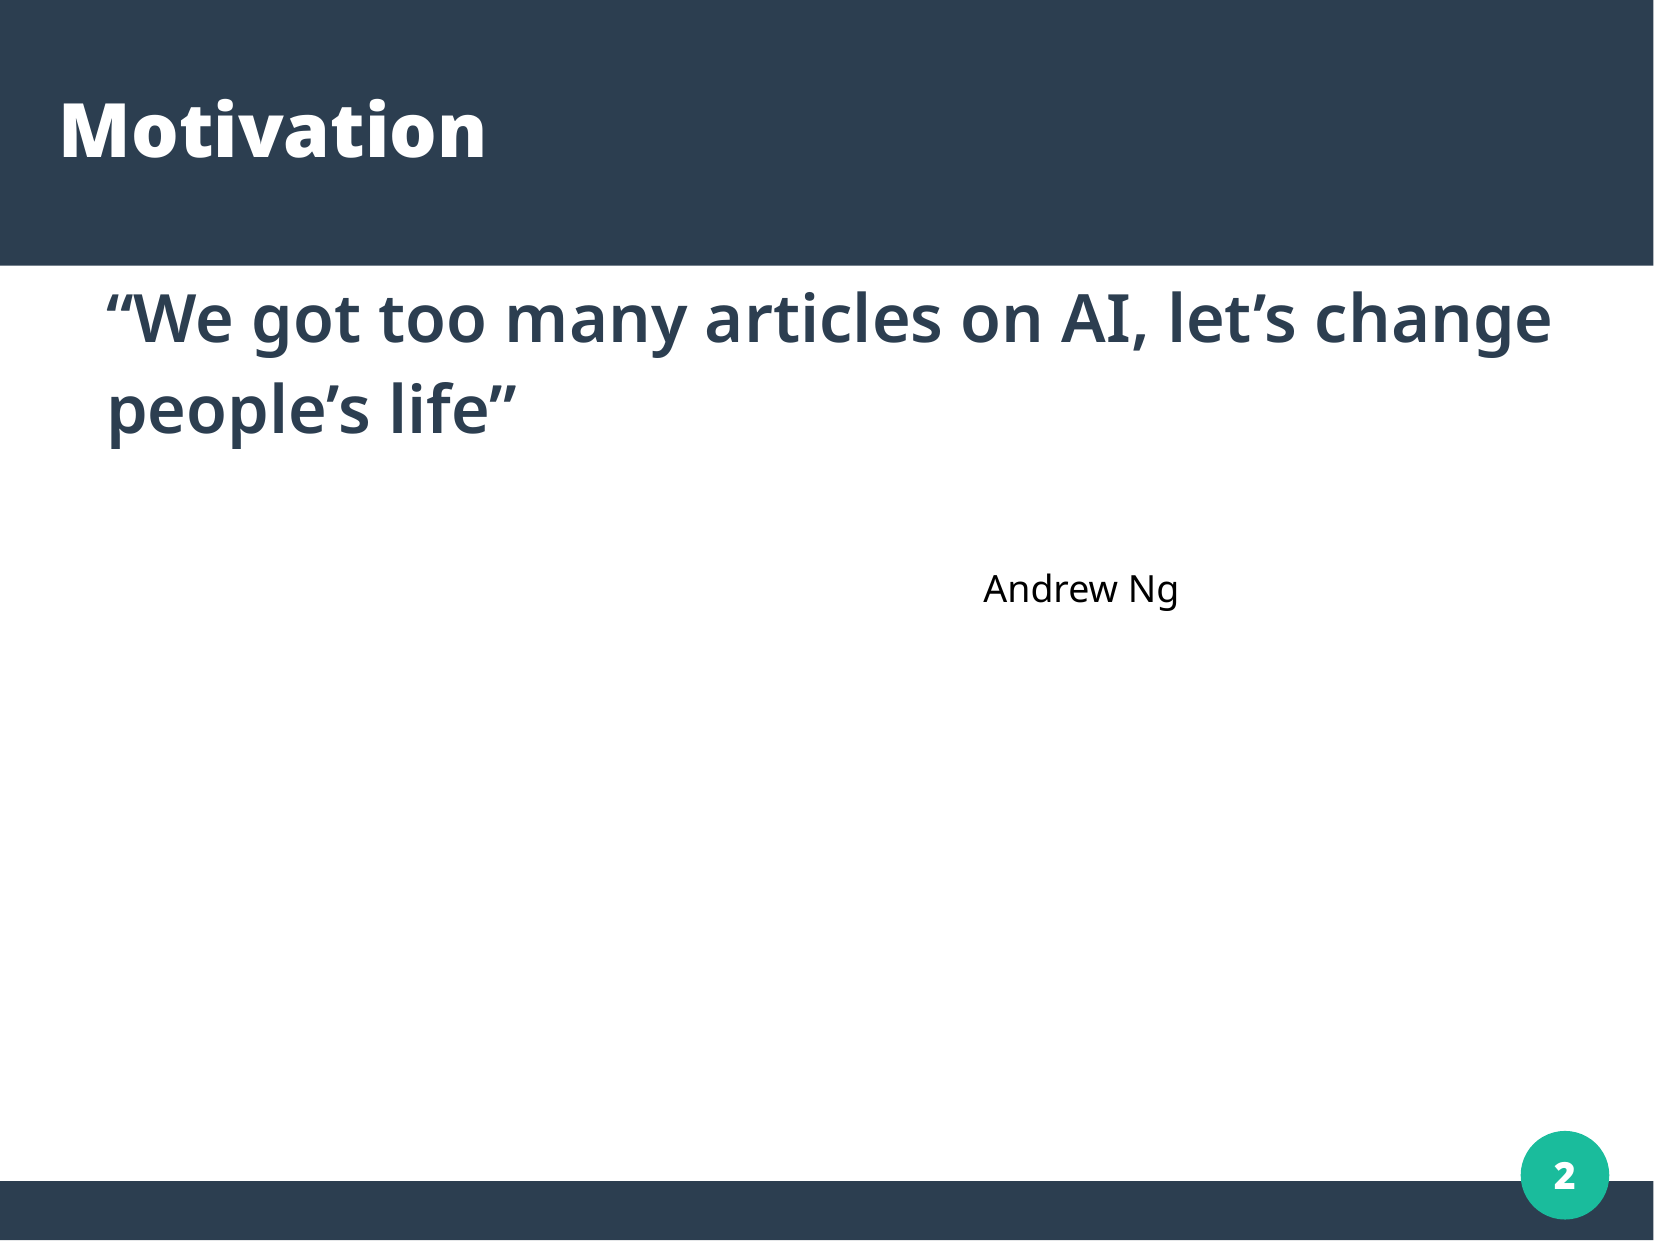

# Motivation
“We got too many articles on AI, let’s change people’s life”
Andrew Ng
2